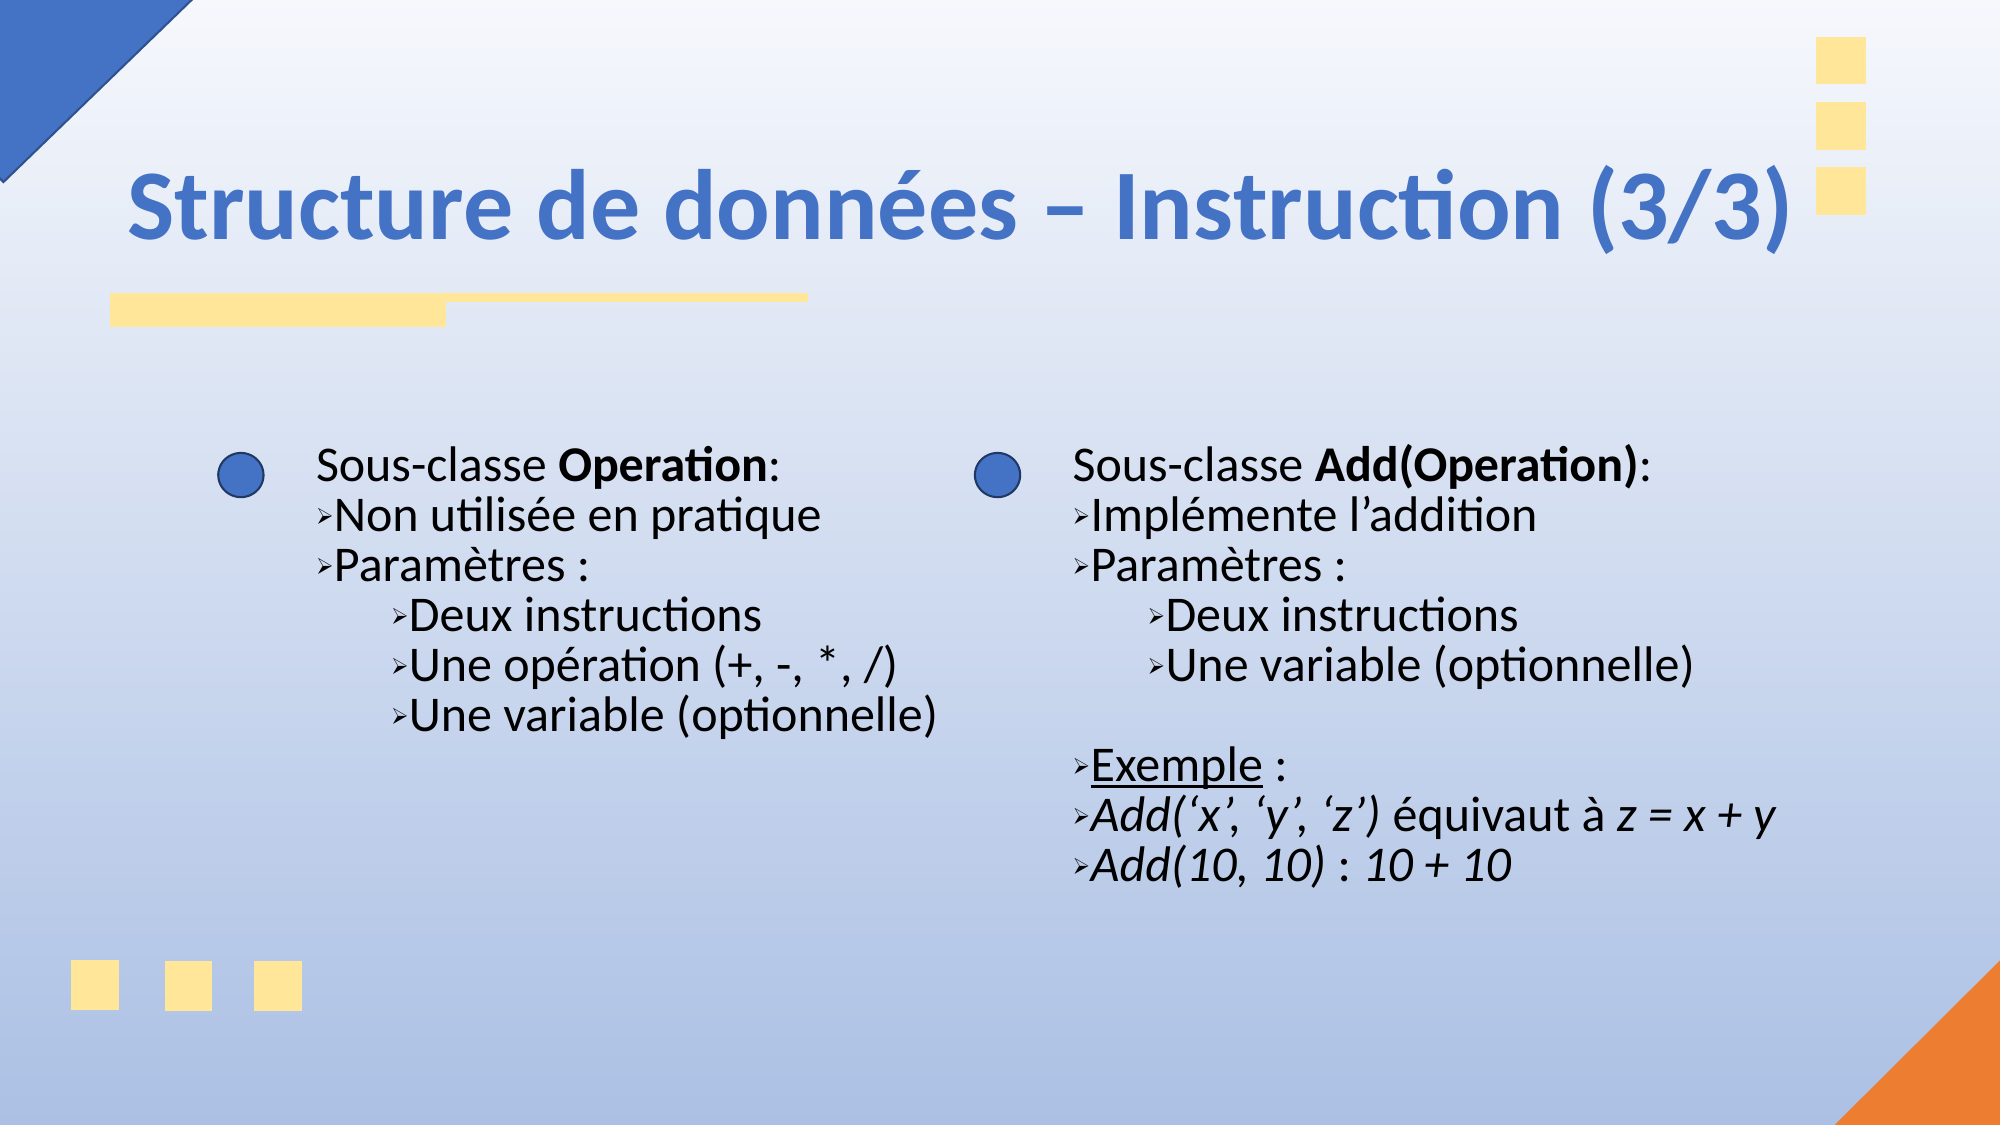

Structure de données – Instruction (3/3)
Sous-classe Operation:
Non utilisée en pratique
Paramètres :
Deux instructions
Une opération (+, -, *, /)
Une variable (optionnelle)
Sous-classe Add(Operation):
Implémente l’addition
Paramètres :
Deux instructions
Une variable (optionnelle)
Exemple :
Add(‘x’, ‘y’, ‘z’) équivaut à z = x + y
Add(10, 10) : 10 + 10